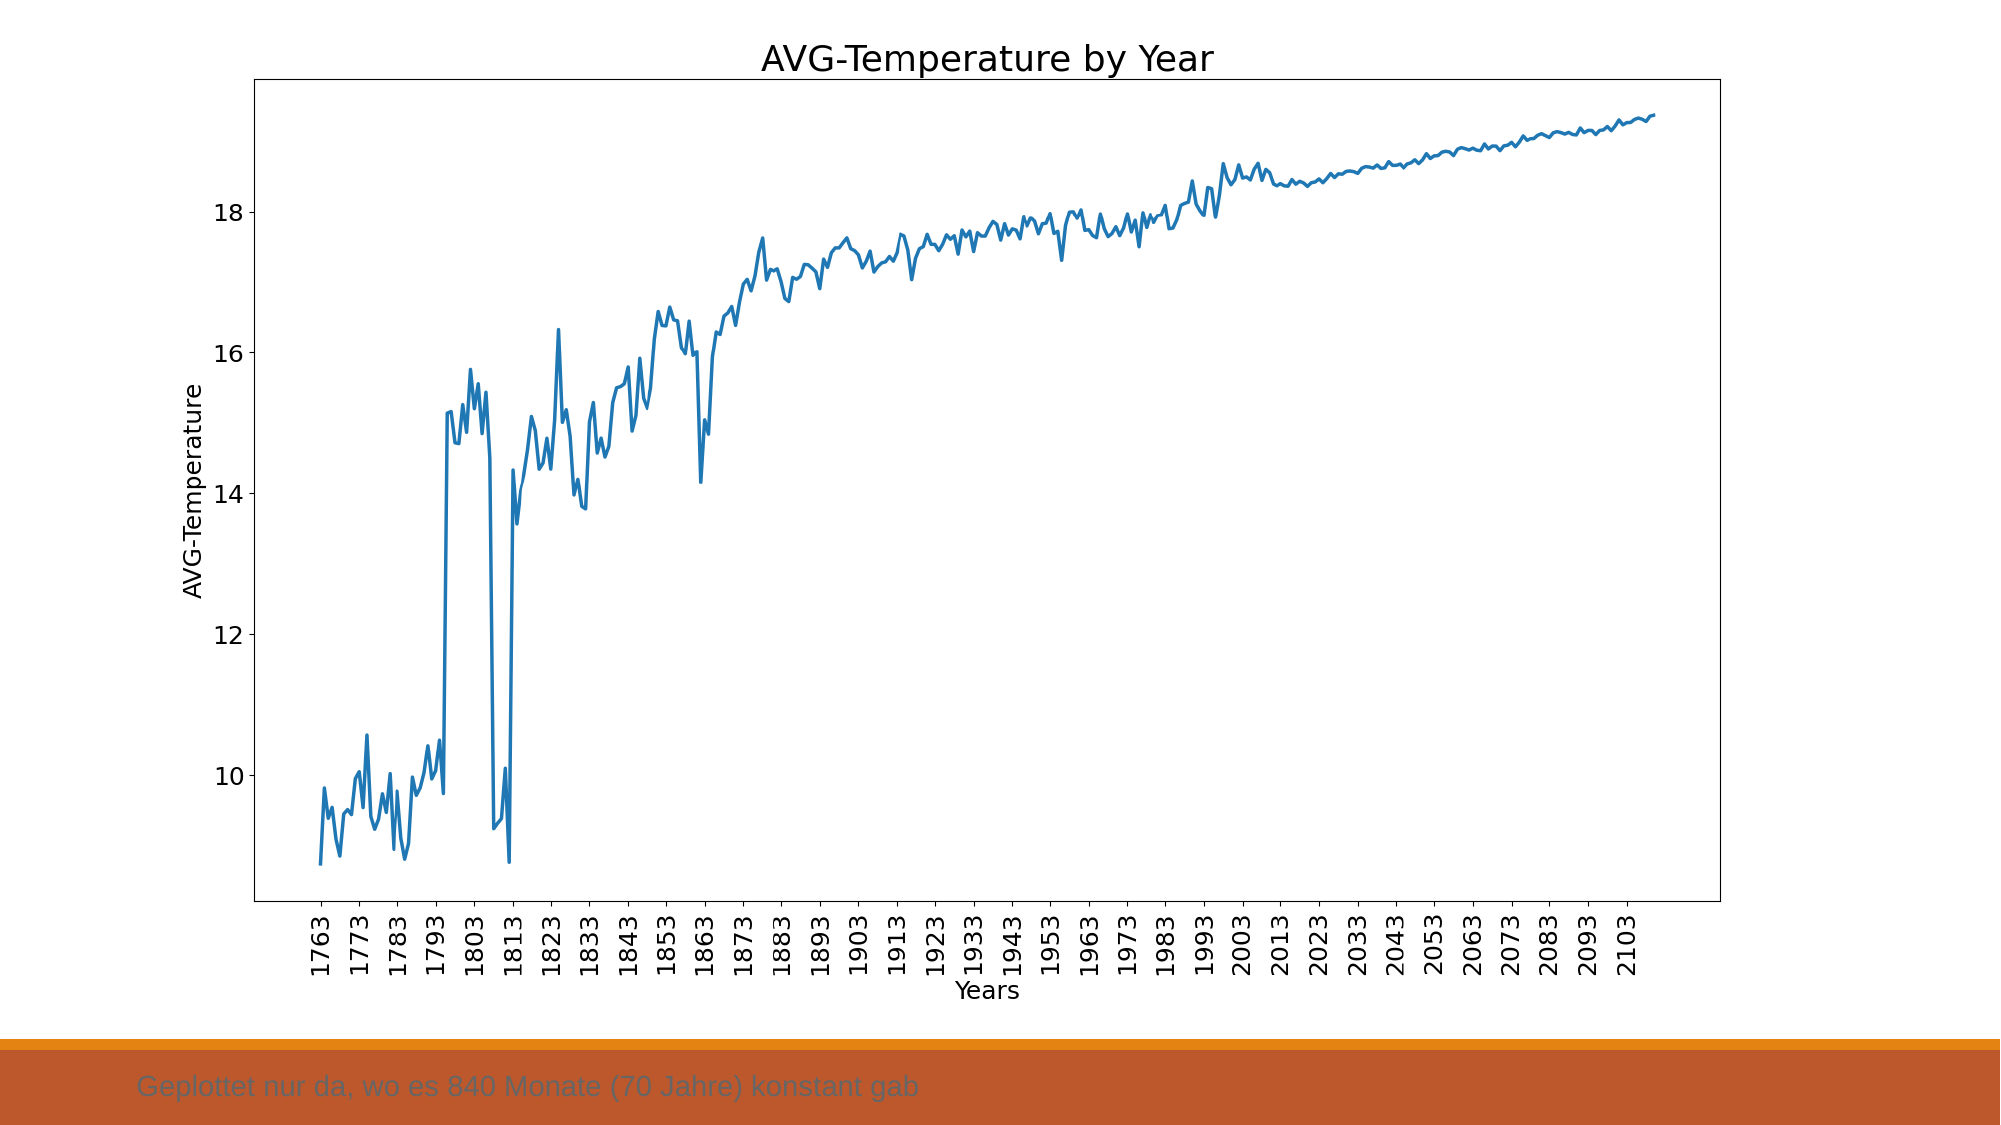

Geplottet nur da, wo es 840 Monate (70 Jahre) konstant gab